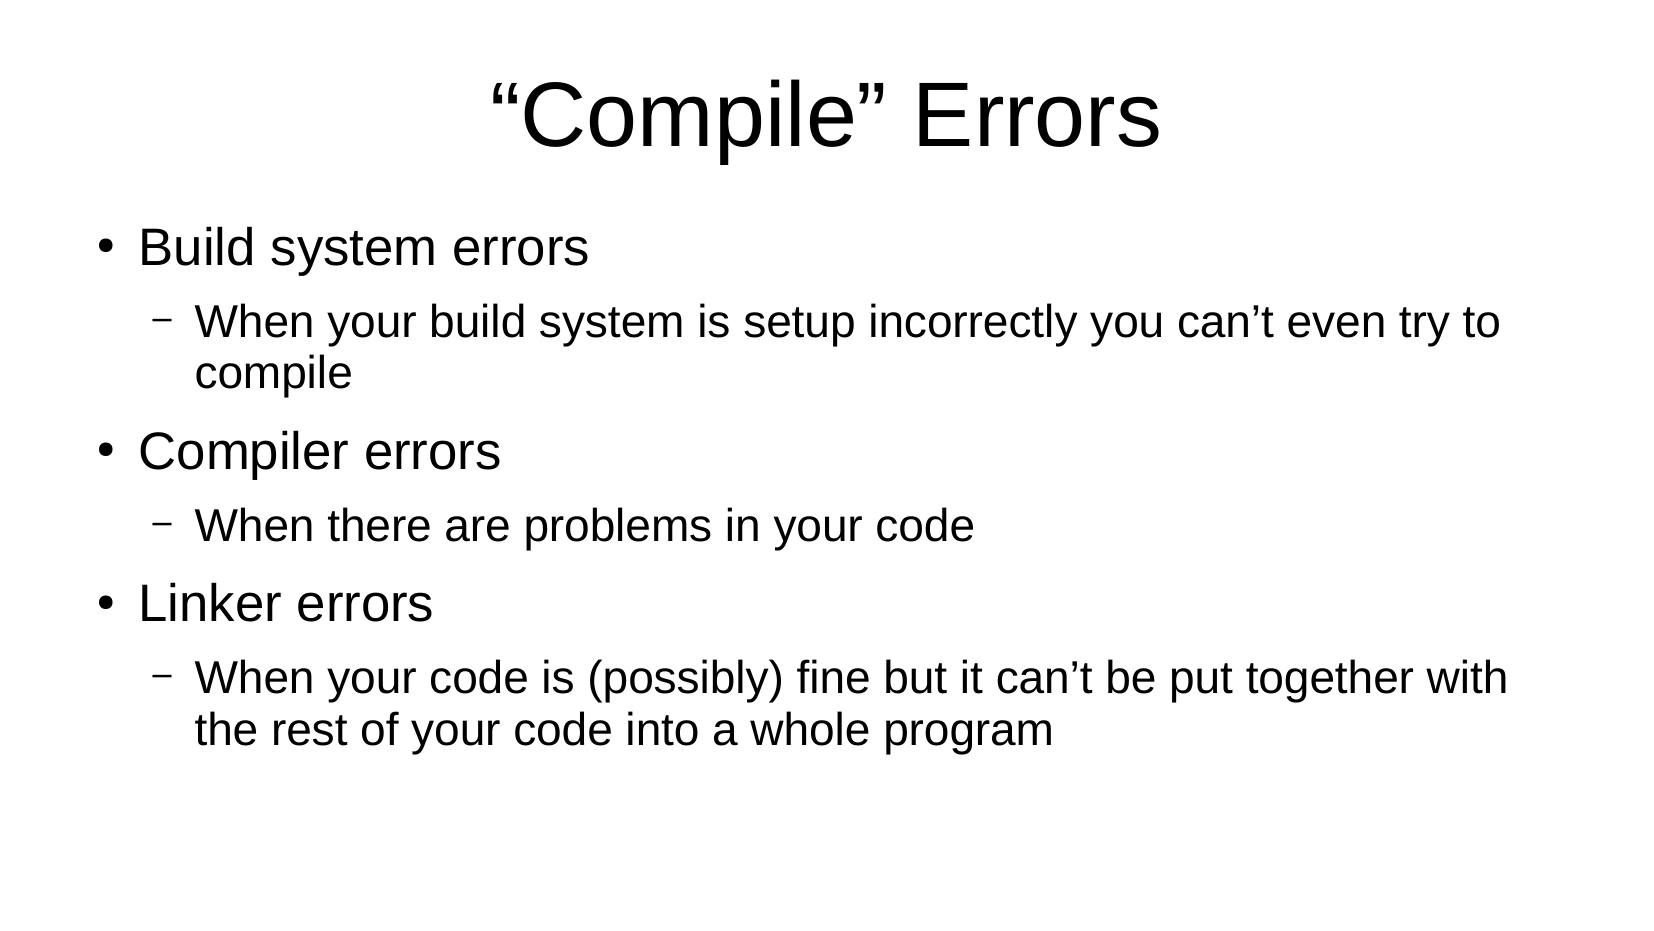

# “Compile” Errors
Build system errors
When your build system is setup incorrectly you can’t even try to compile
Compiler errors
When there are problems in your code
Linker errors
When your code is (possibly) fine but it can’t be put together with the rest of your code into a whole program